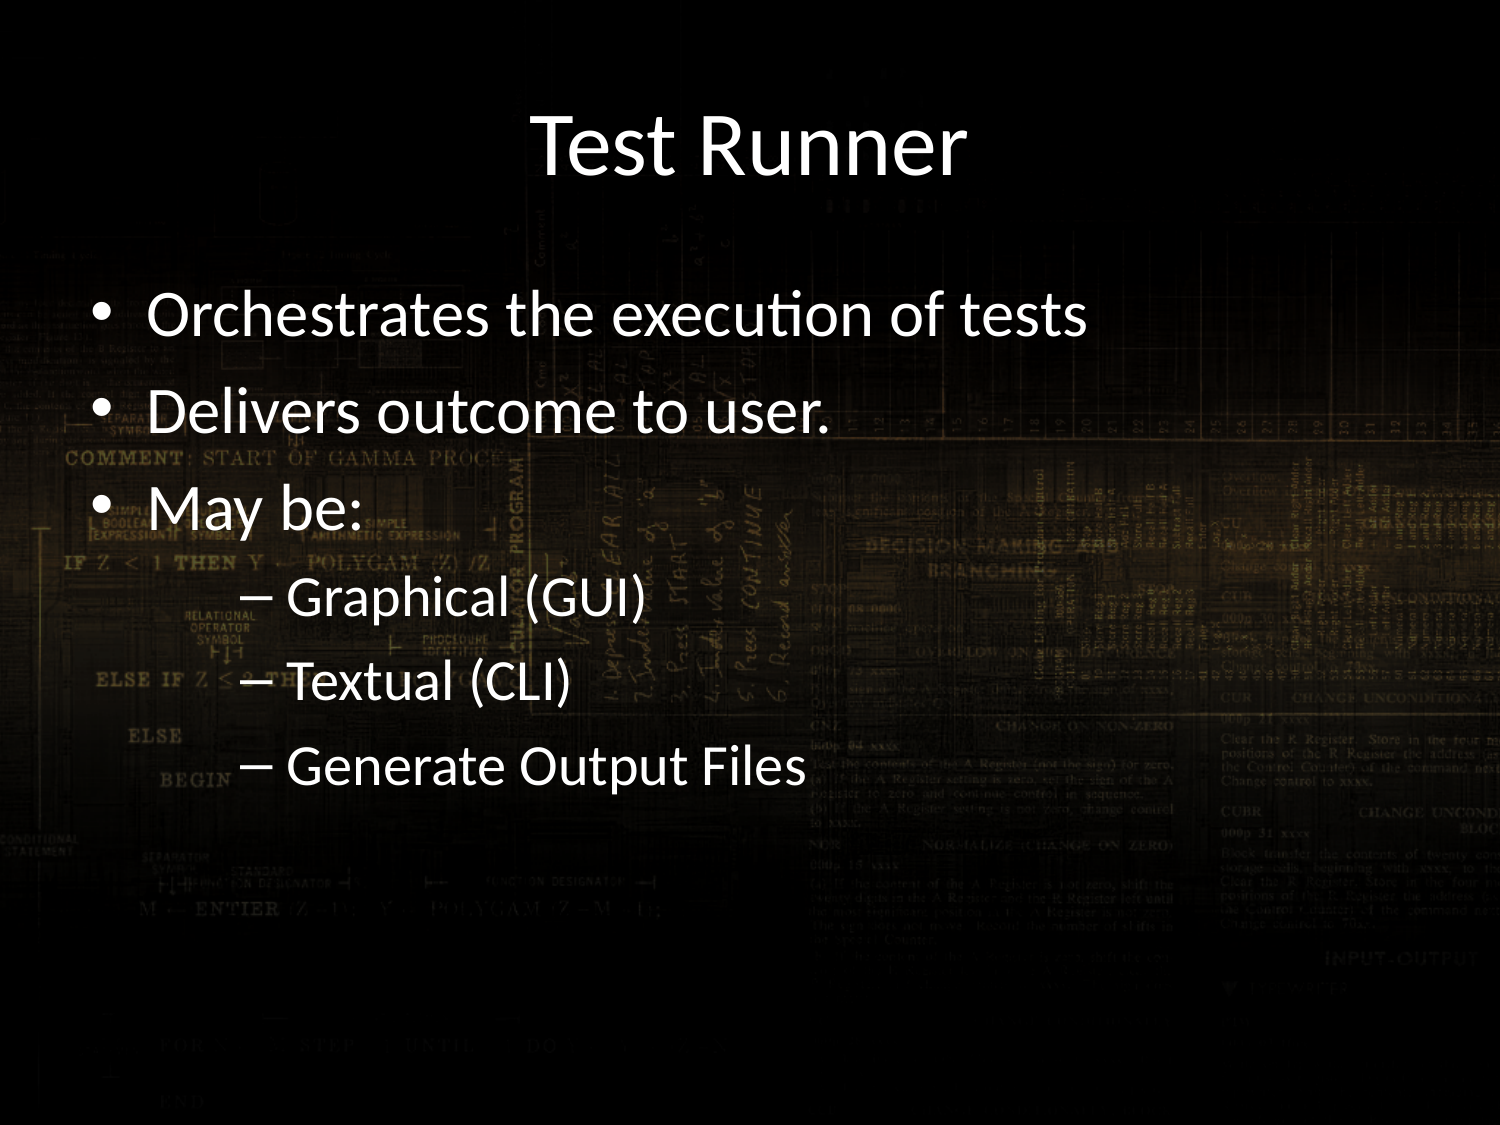

# Test Runner
Orchestrates the execution of tests
Delivers outcome to user.
May be:
Graphical (GUI)
Textual (CLI)
Generate Output Files